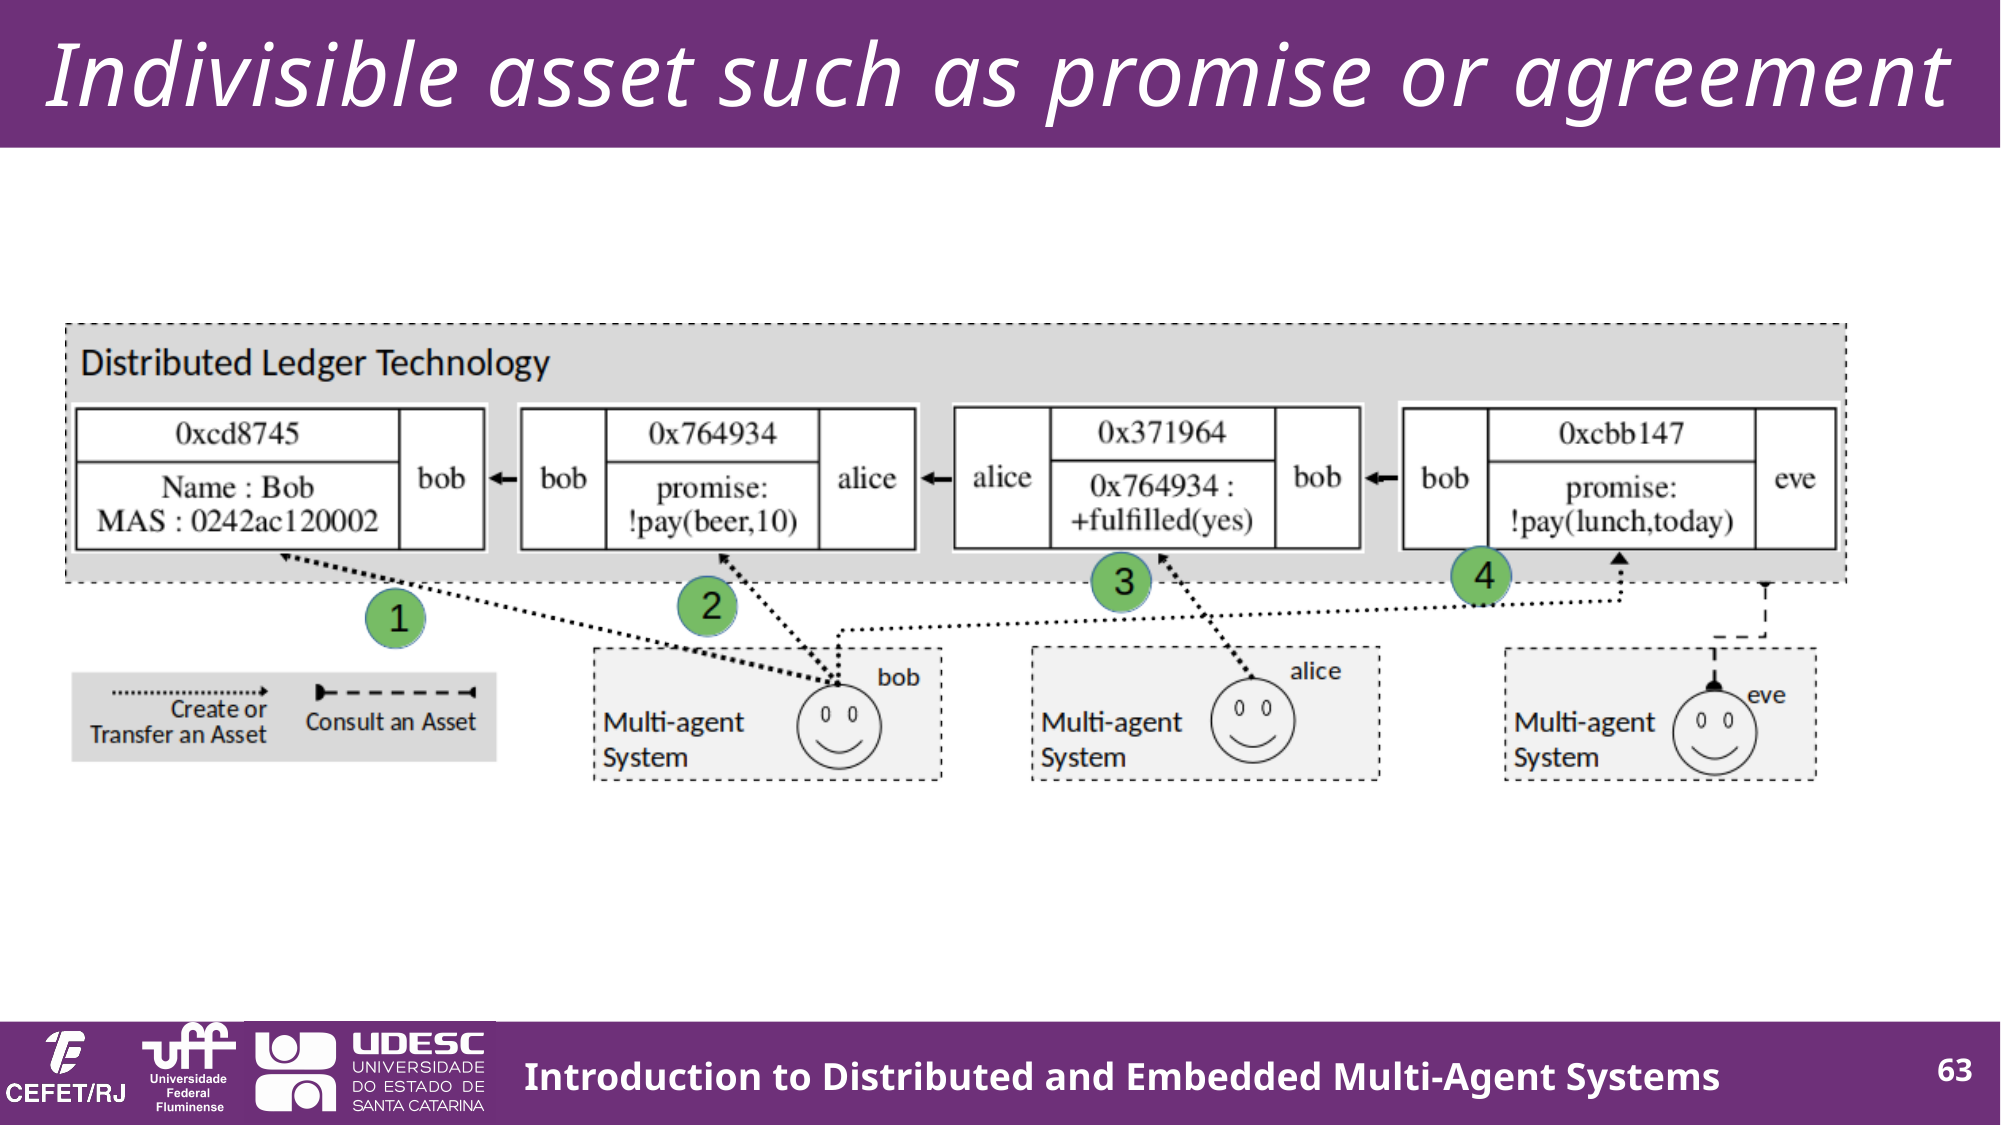

# Indivisible asset such as promise or agreement